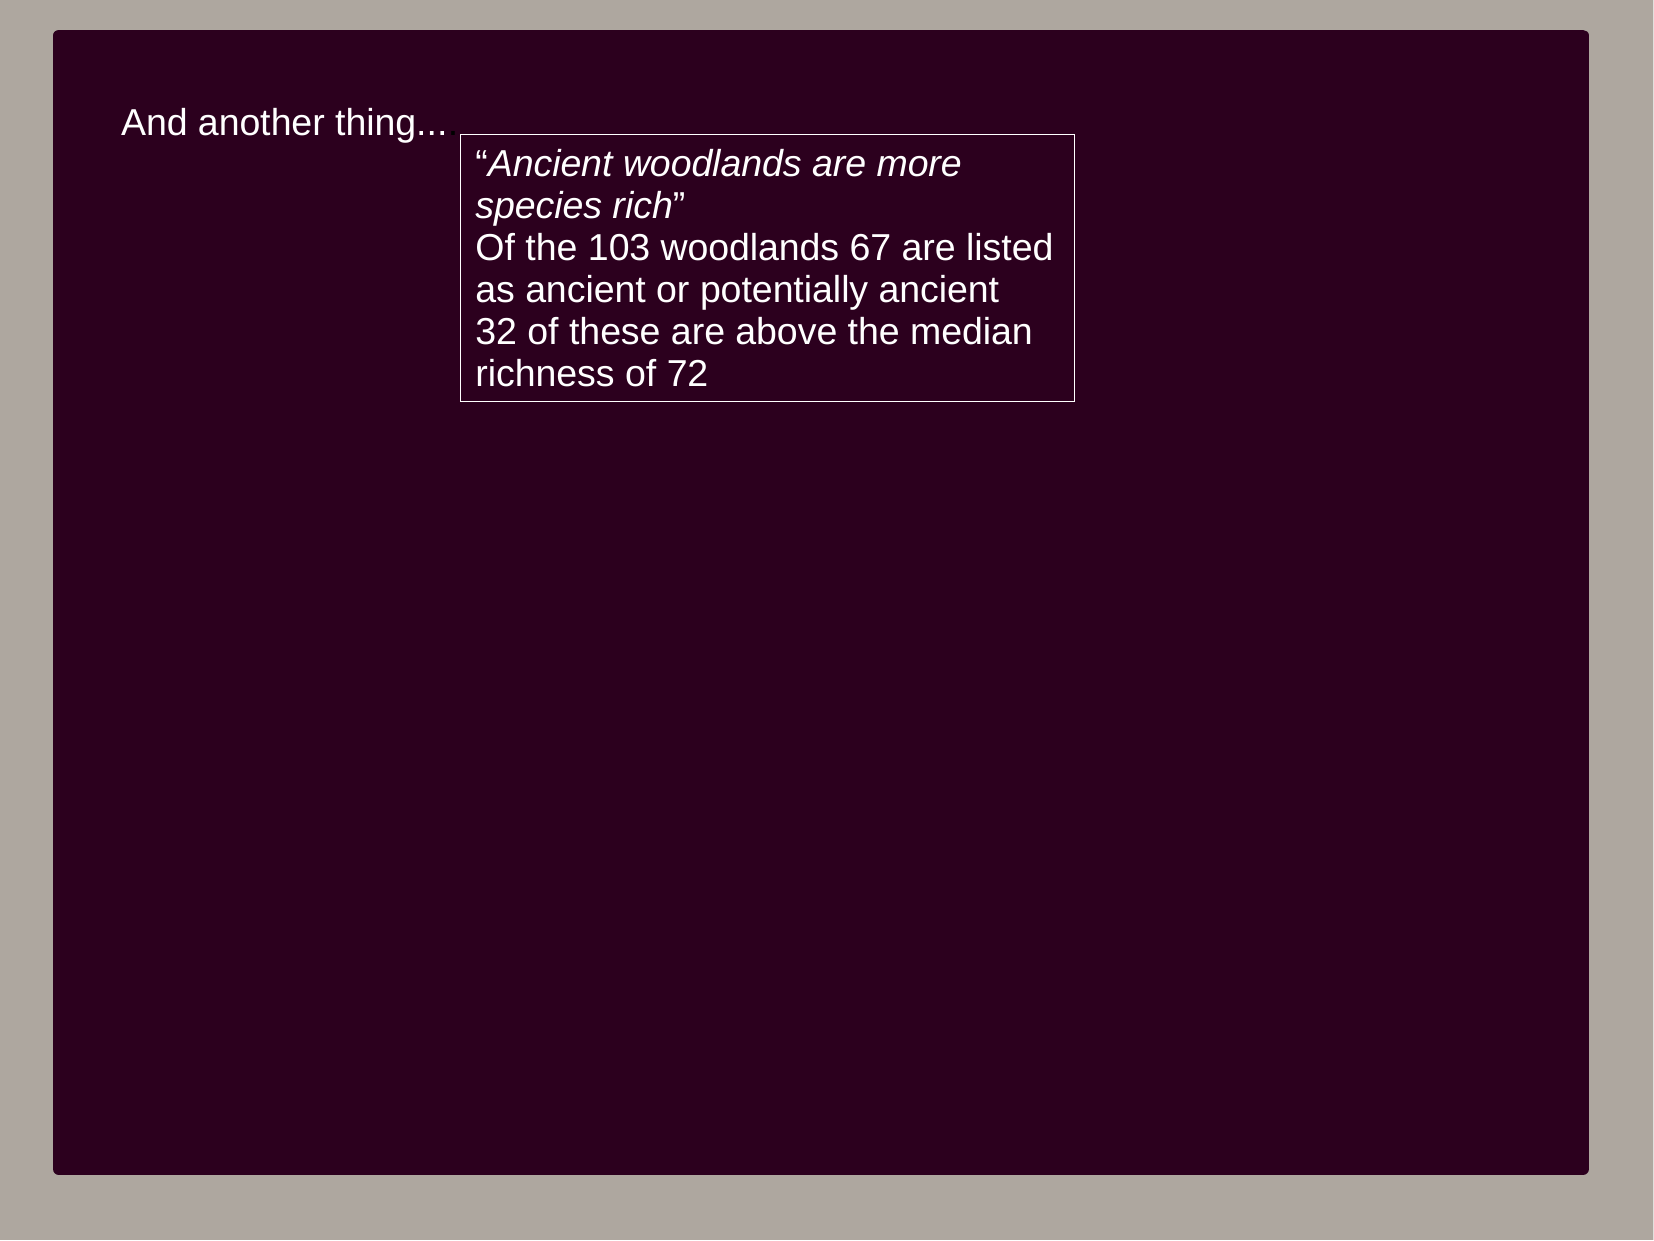

#
And another thing....
“Ancient woodlands are more species rich”
Of the 103 woodlands 67 are listed as ancient or potentially ancient
32 of these are above the median richness of 72